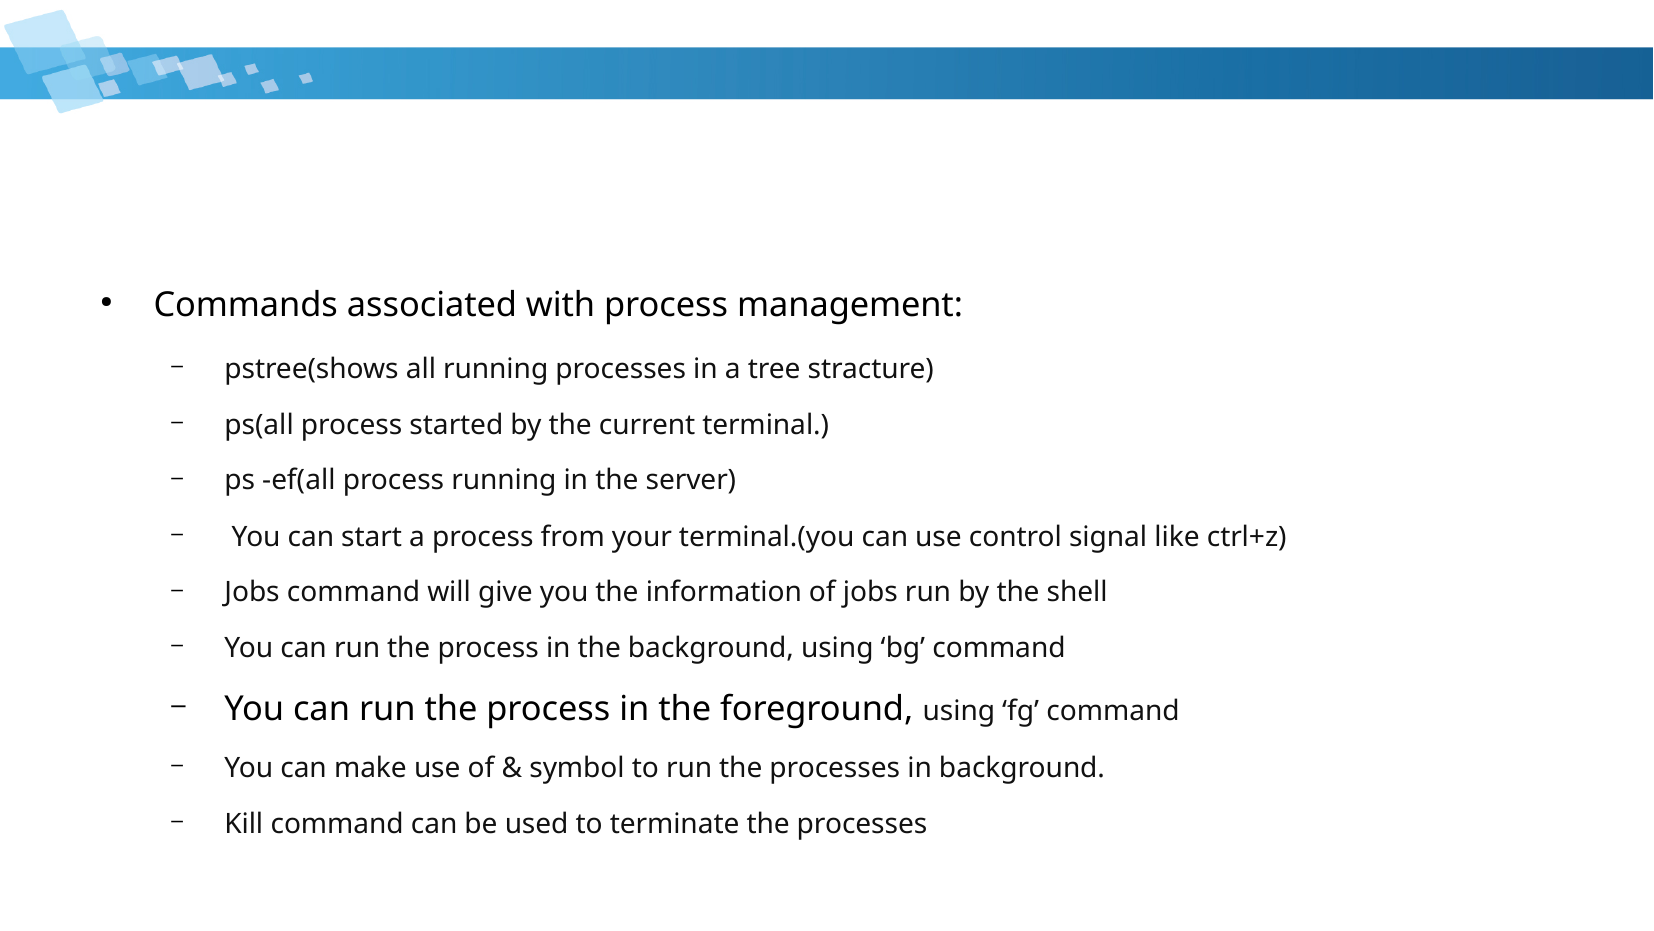

#
Commands associated with process management:
pstree(shows all running processes in a tree stracture)
ps(all process started by the current terminal.)
ps -ef(all process running in the server)
 You can start a process from your terminal.(you can use control signal like ctrl+z)
Jobs command will give you the information of jobs run by the shell
You can run the process in the background, using ‘bg’ command
You can run the process in the foreground, using ‘fg’ command
You can make use of & symbol to run the processes in background.
Kill command can be used to terminate the processes